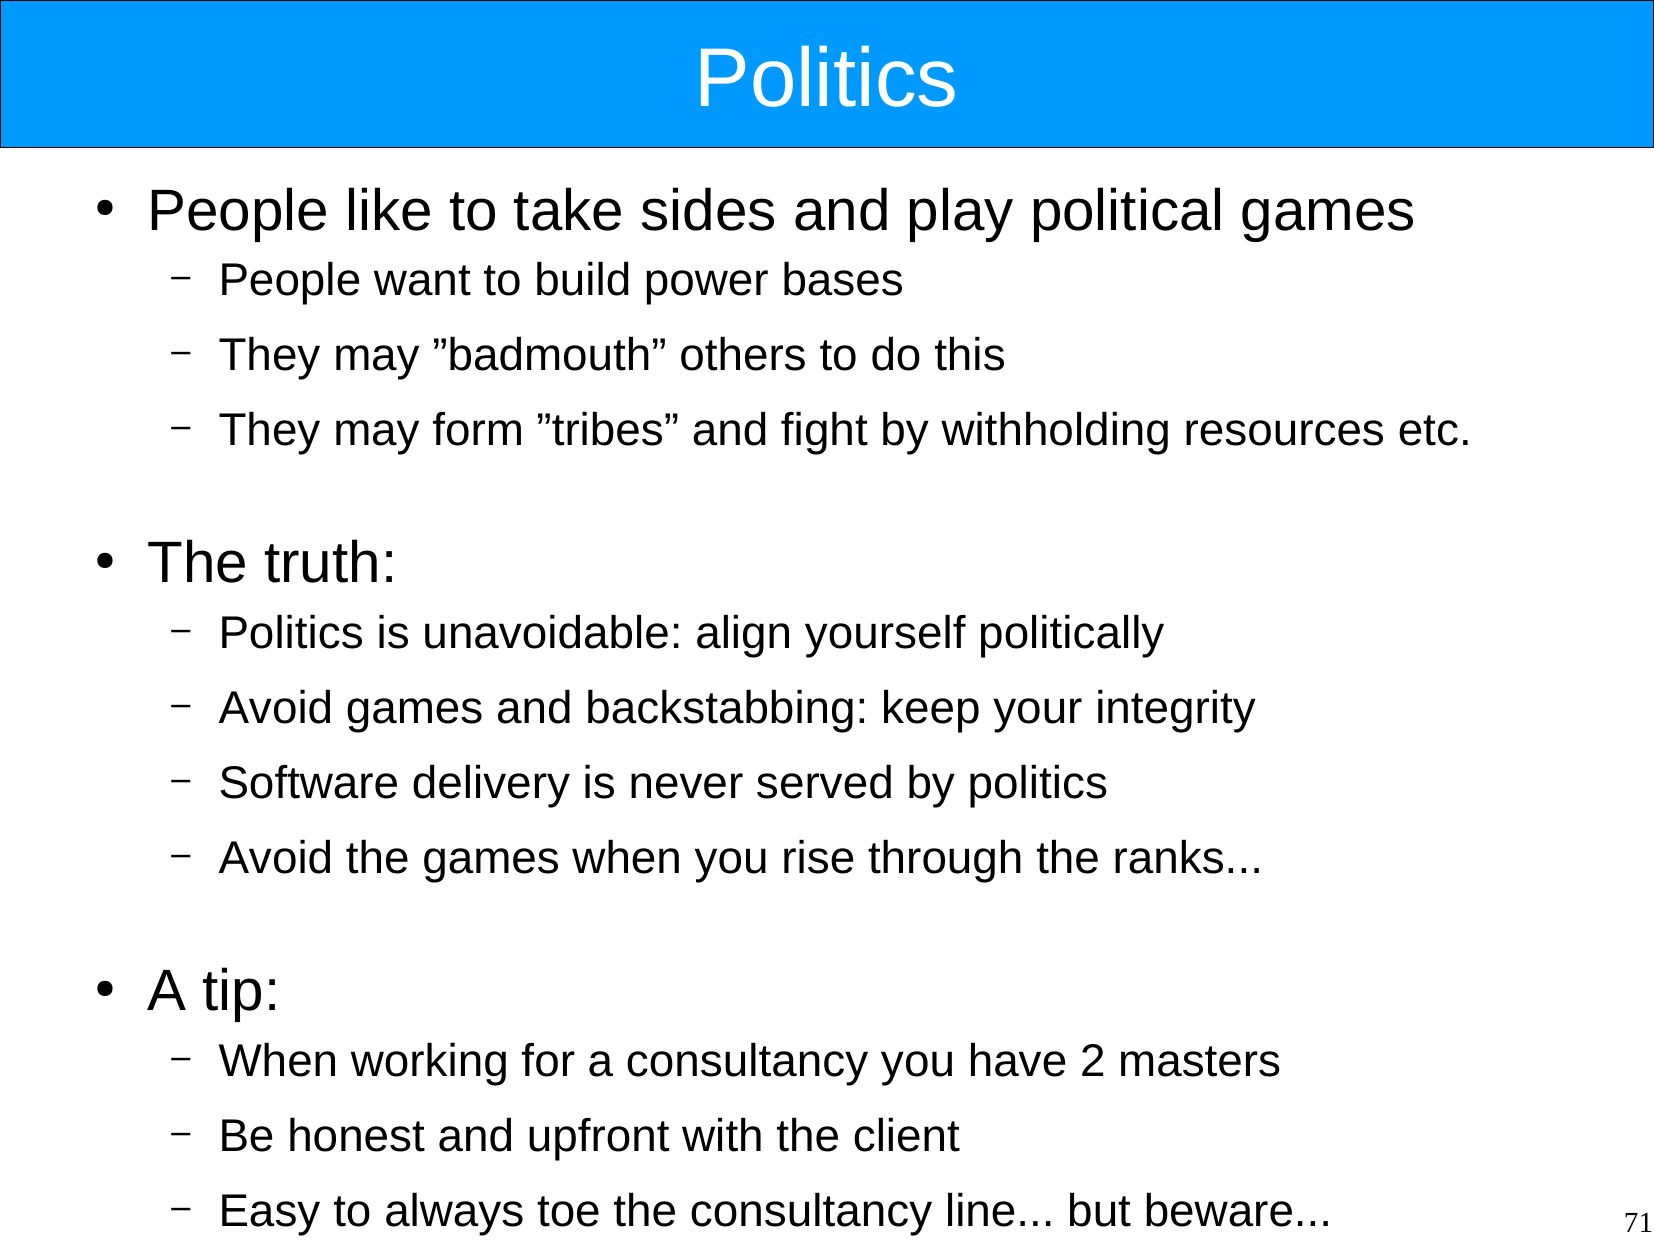

# Politics
People like to take sides and play political games
People want to build power bases
They may ”badmouth” others to do this
They may form ”tribes” and fight by withholding resources etc.
The truth:
Politics is unavoidable: align yourself politically
Avoid games and backstabbing: keep your integrity
Software delivery is never served by politics
Avoid the games when you rise through the ranks...
A tip:
When working for a consultancy you have 2 masters
Be honest and upfront with the client
Easy to always toe the consultancy line... but beware...
71